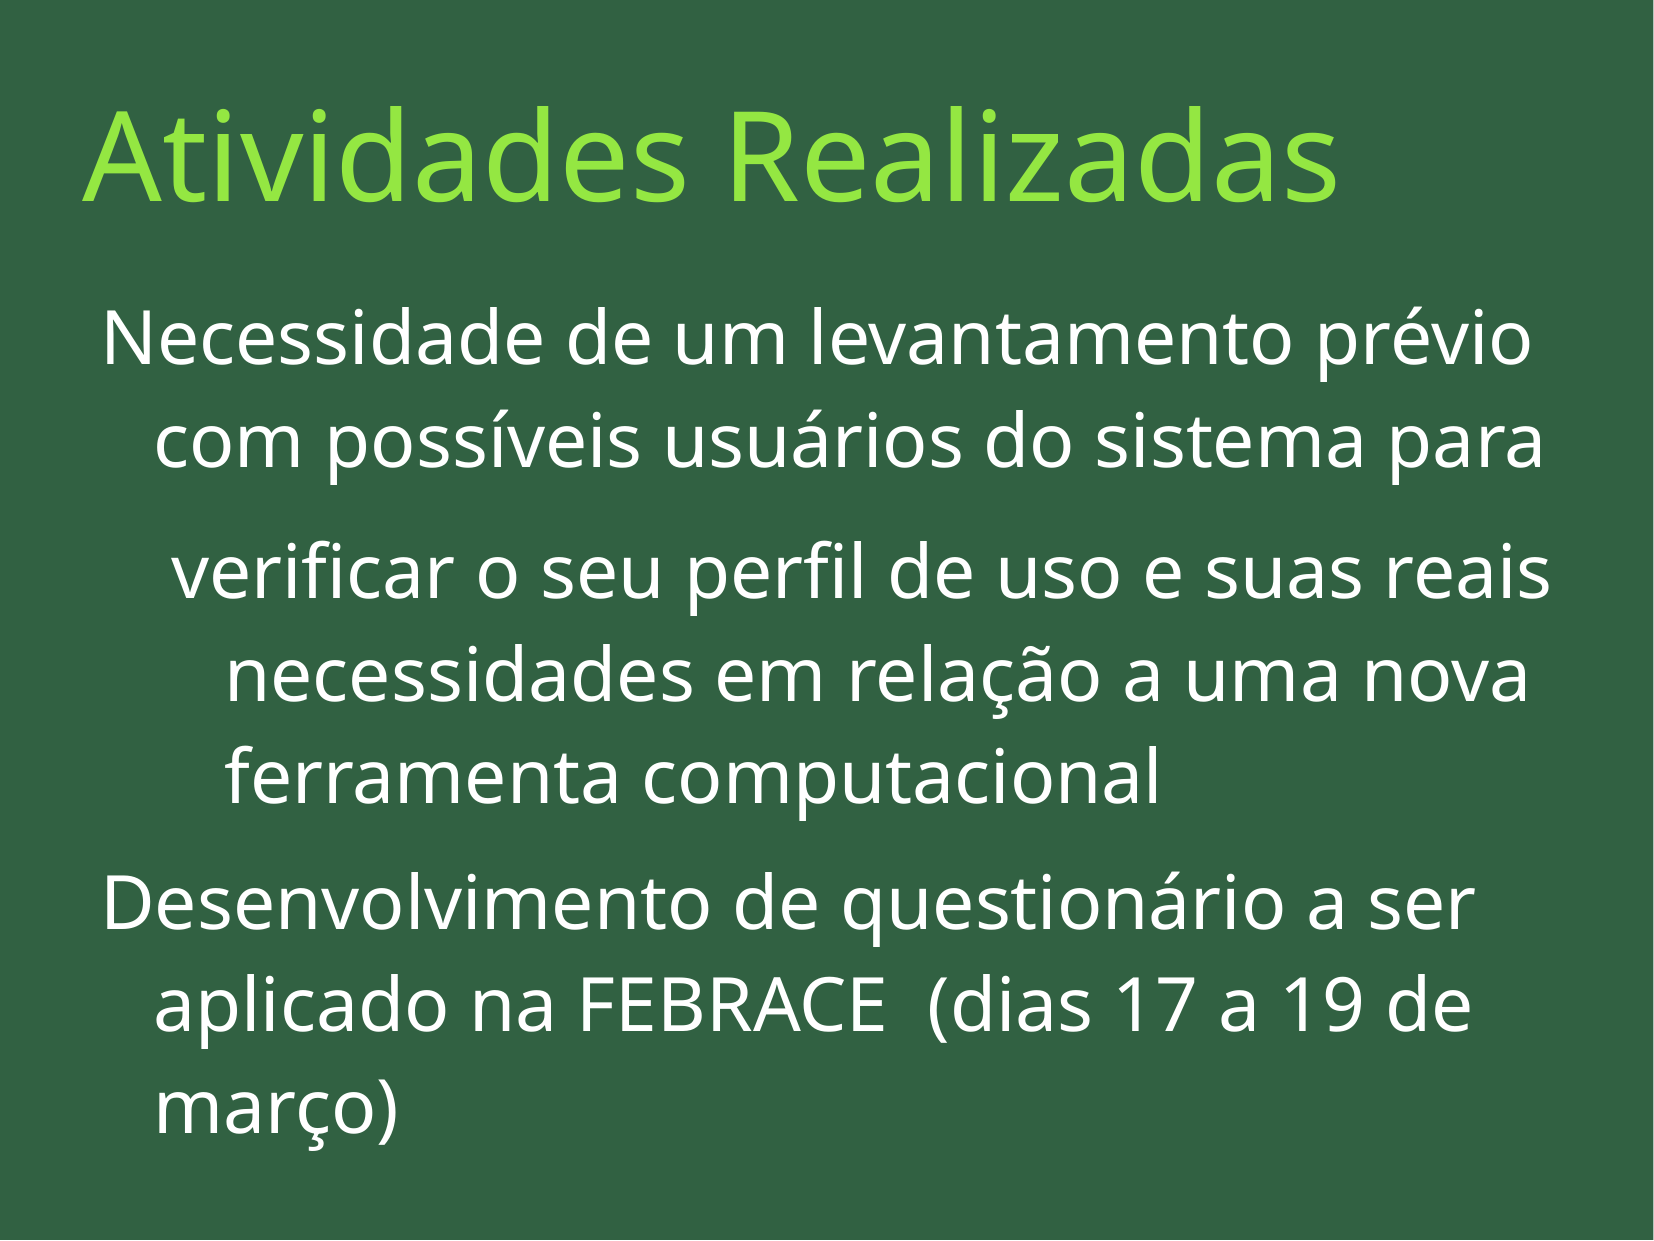

# Atividades Realizadas
Necessidade de um levantamento prévio com possíveis usuários do sistema para
verificar o seu perfil de uso e suas reais necessidades em relação a uma nova ferramenta computacional
Desenvolvimento de questionário a ser aplicado na FEBRACE (dias 17 a 19 de março)